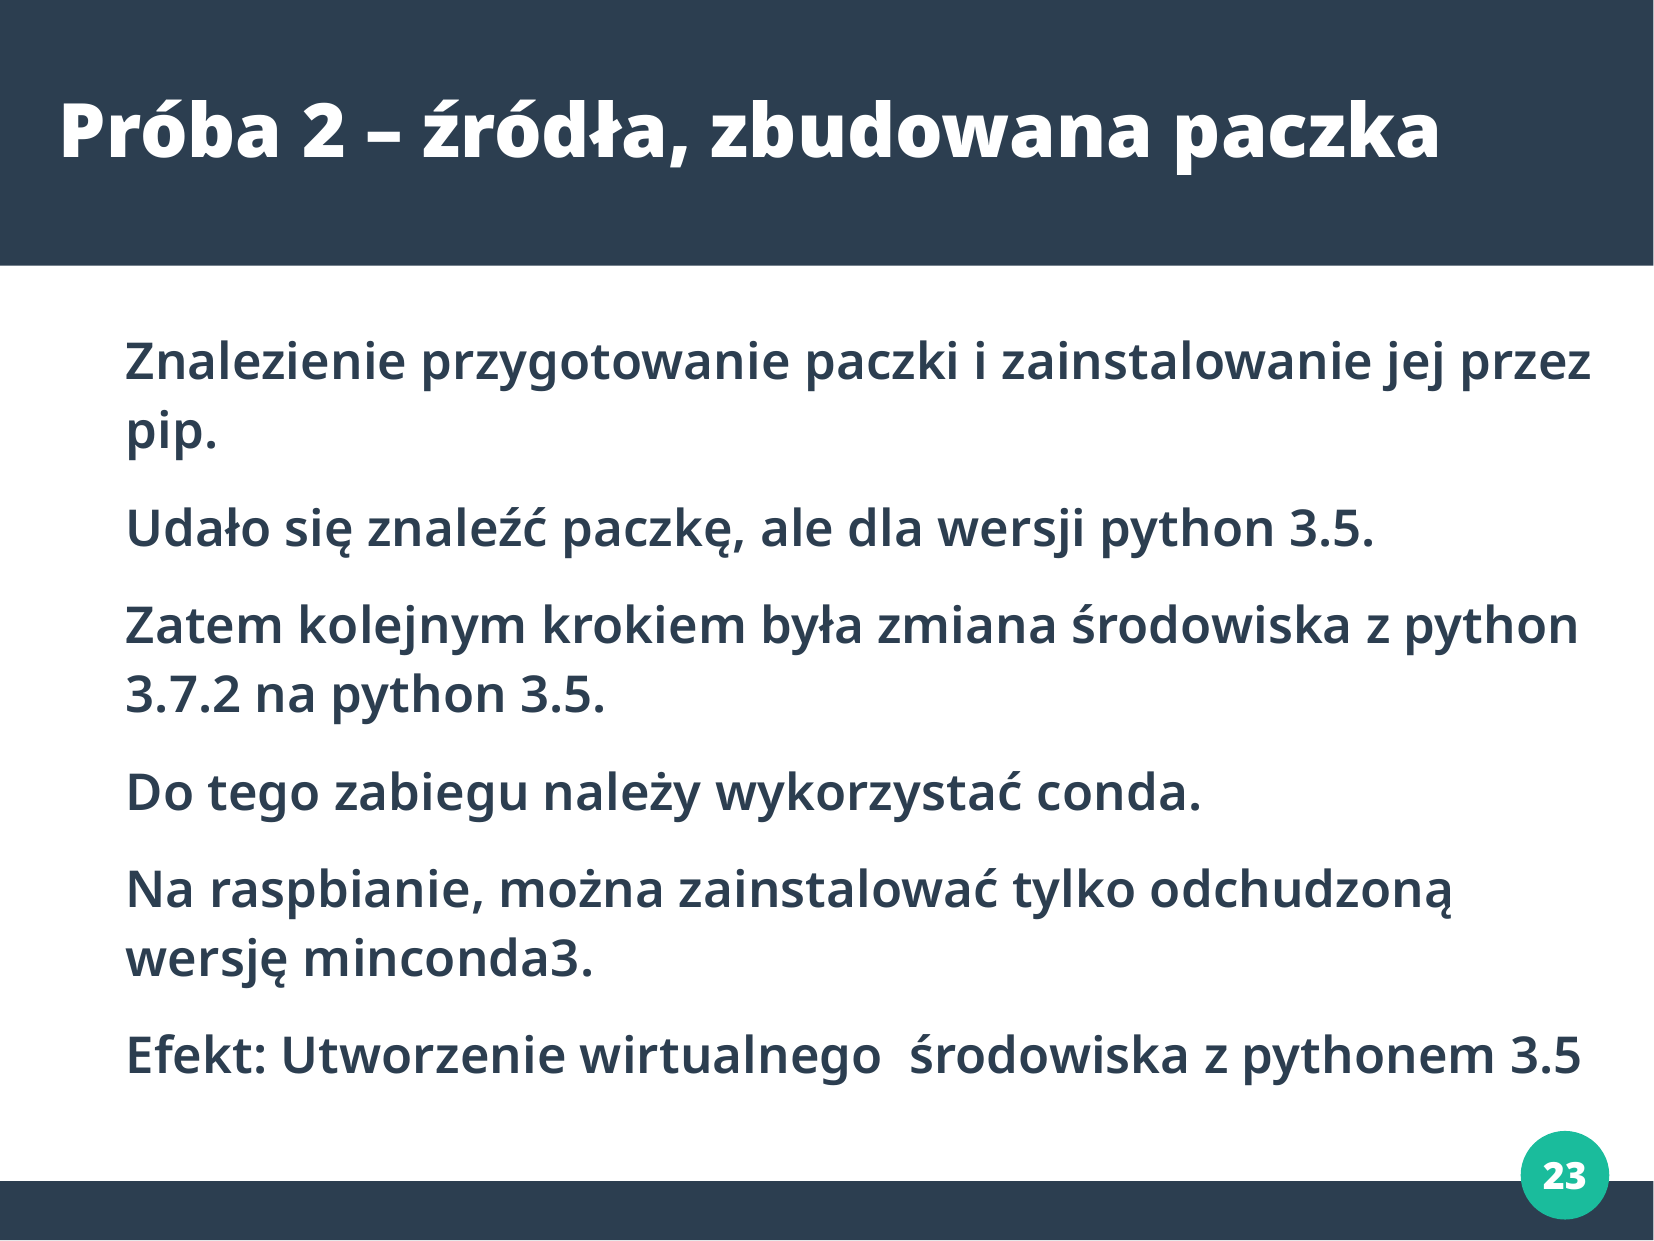

# Próba 2 – źródła, zbudowana paczka
Znalezienie przygotowanie paczki i zainstalowanie jej przez pip.
Udało się znaleźć paczkę, ale dla wersji python 3.5.
Zatem kolejnym krokiem była zmiana środowiska z python 3.7.2 na python 3.5.
Do tego zabiegu należy wykorzystać conda.
Na raspbianie, można zainstalować tylko odchudzoną wersję minconda3.
Efekt: Utworzenie wirtualnego  środowiska z pythonem 3.5
23